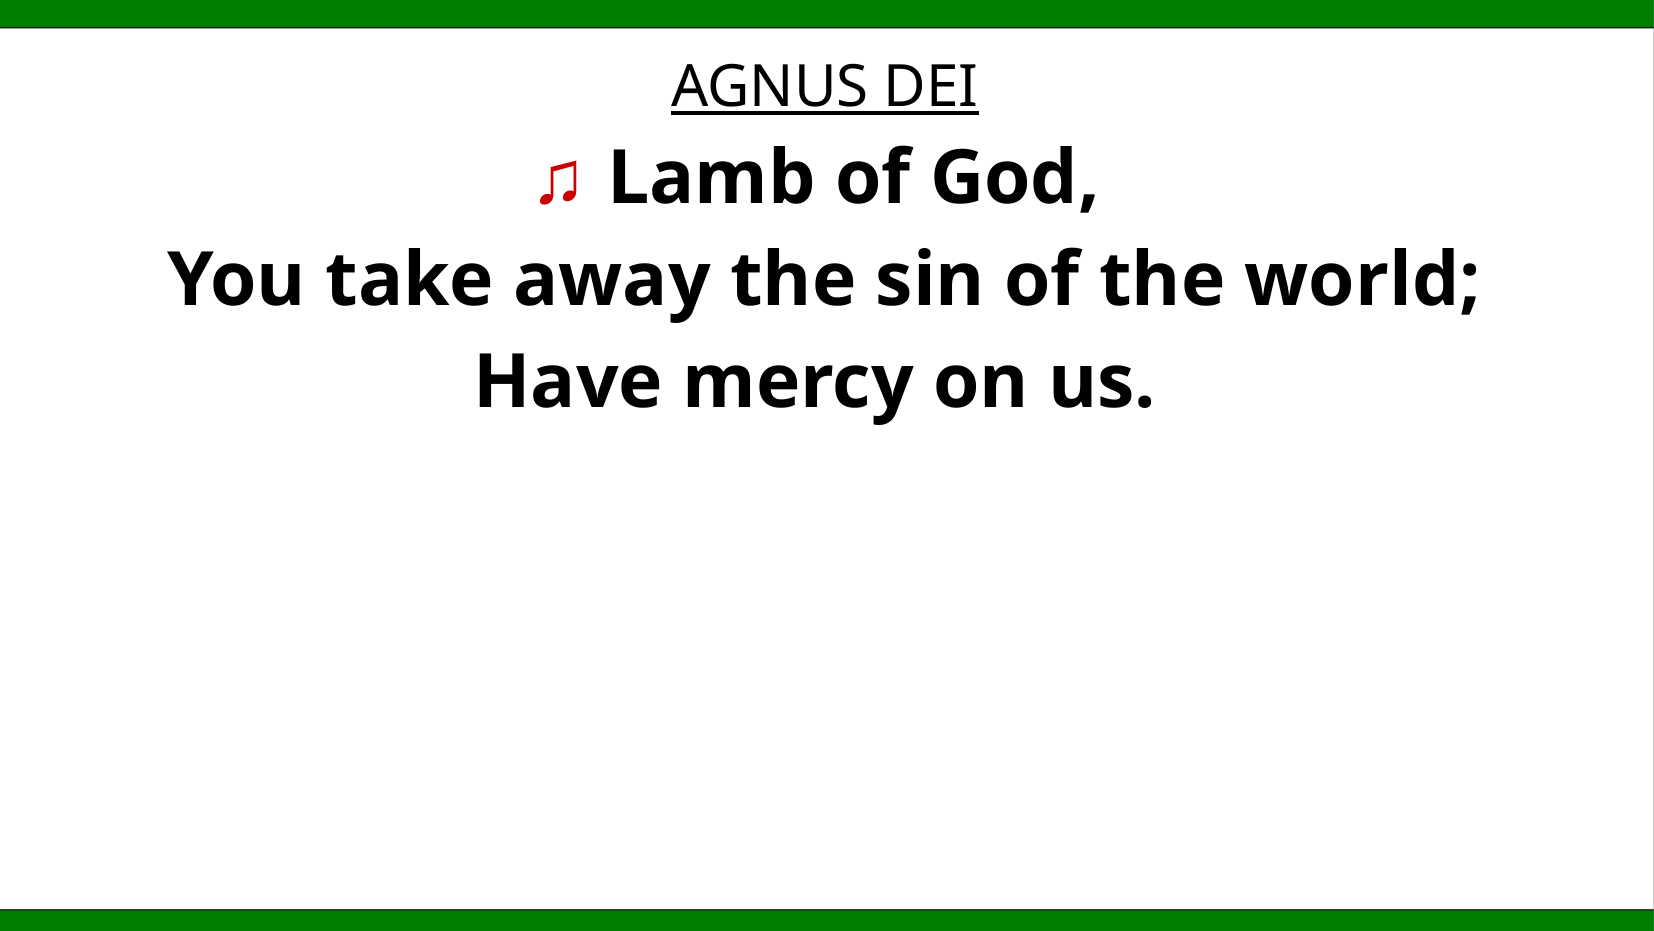

AGNUS DEI
♫ Lamb of God,
You take away the sin of the world;
Have mercy on us.